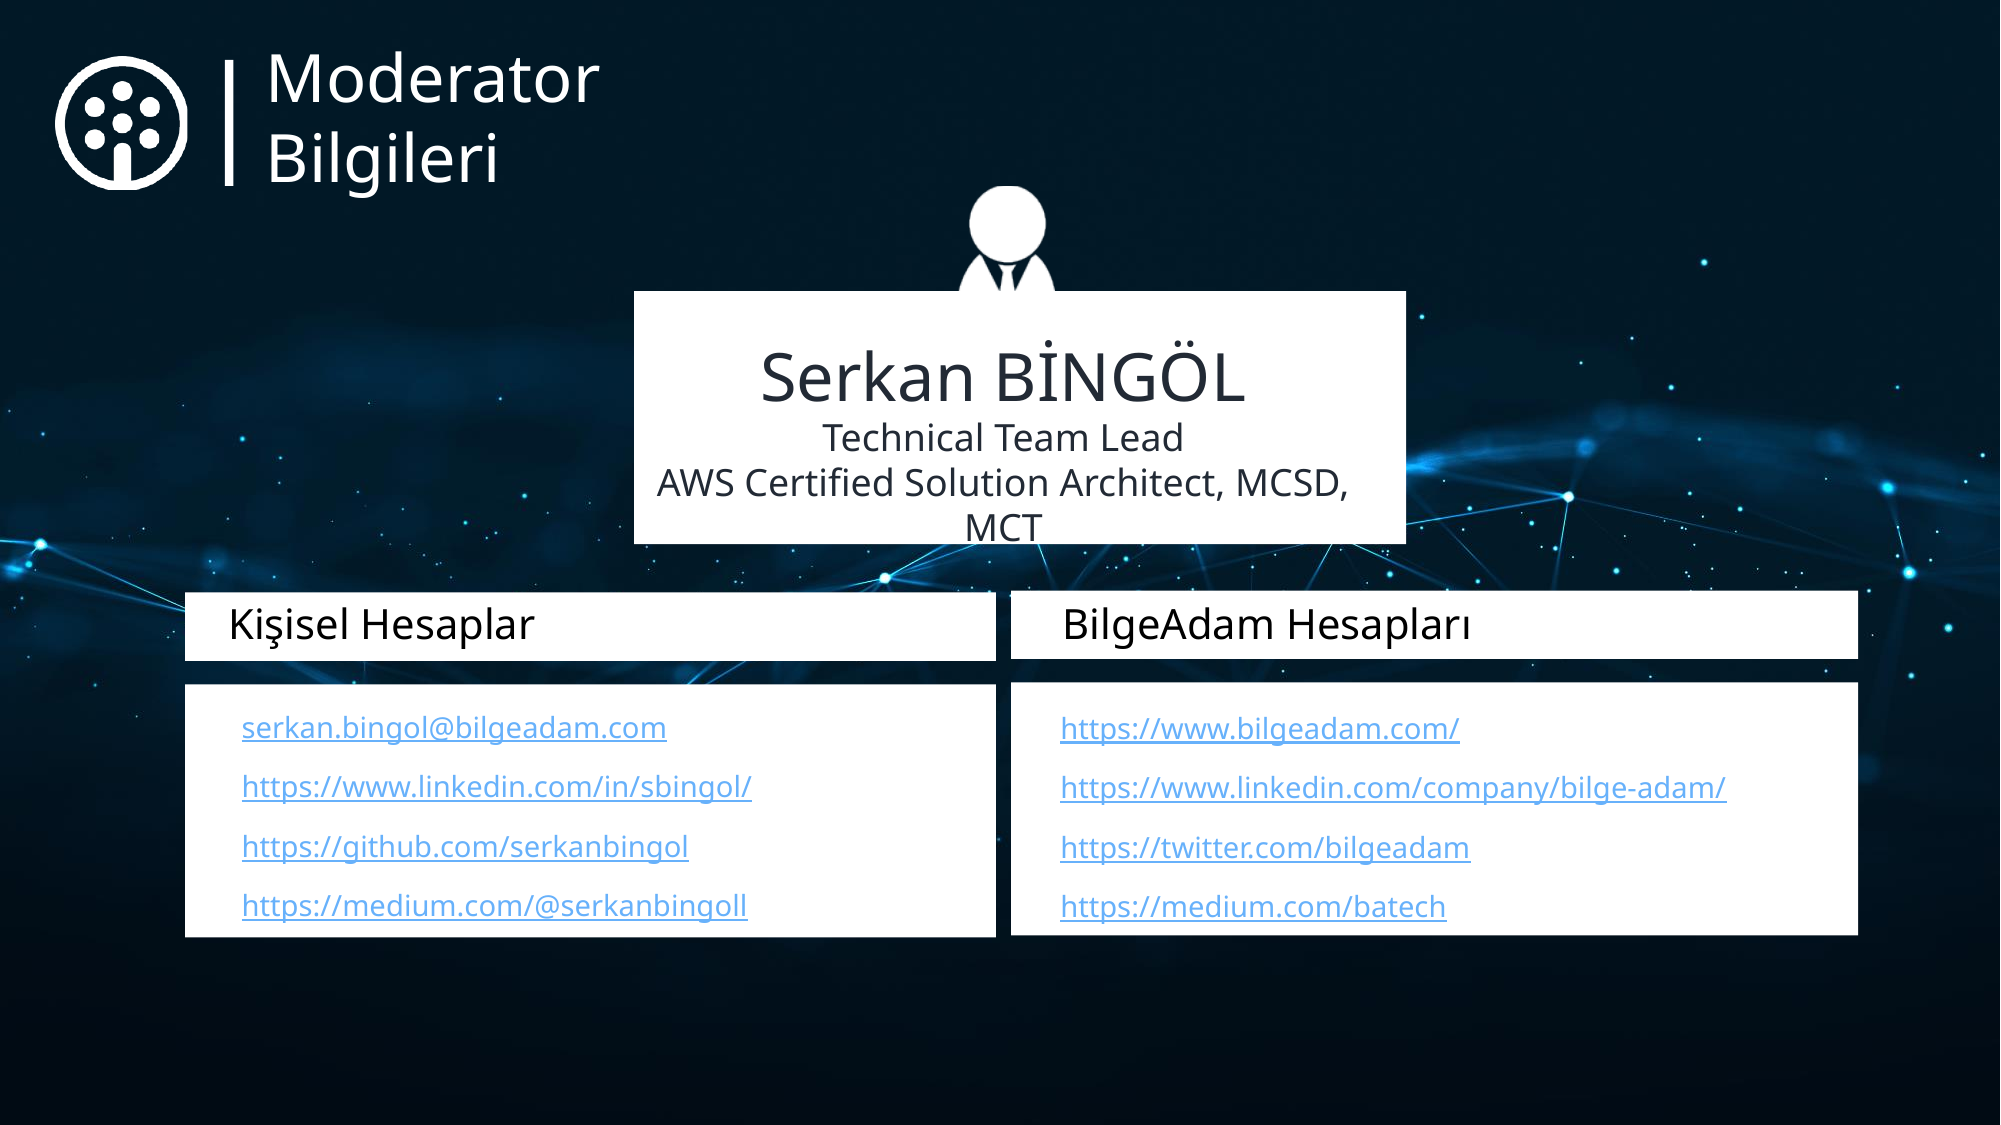

Moderator
Bilgileri
Serkan BİNGÖL
Technical Team Lead
AWS Certified Solution Architect, MCSD, MCT
Kişisel Hesaplar
BilgeAdam Hesapları
serkan.bingol@bilgeadam.com
https://www.linkedin.com/in/sbingol/
https://github.com/serkanbingol
https://medium.com/@serkanbingoll
https://www.bilgeadam.com/
https://www.linkedin.com/company/bilge-adam/
https://twitter.com/bilgeadam
https://medium.com/batech